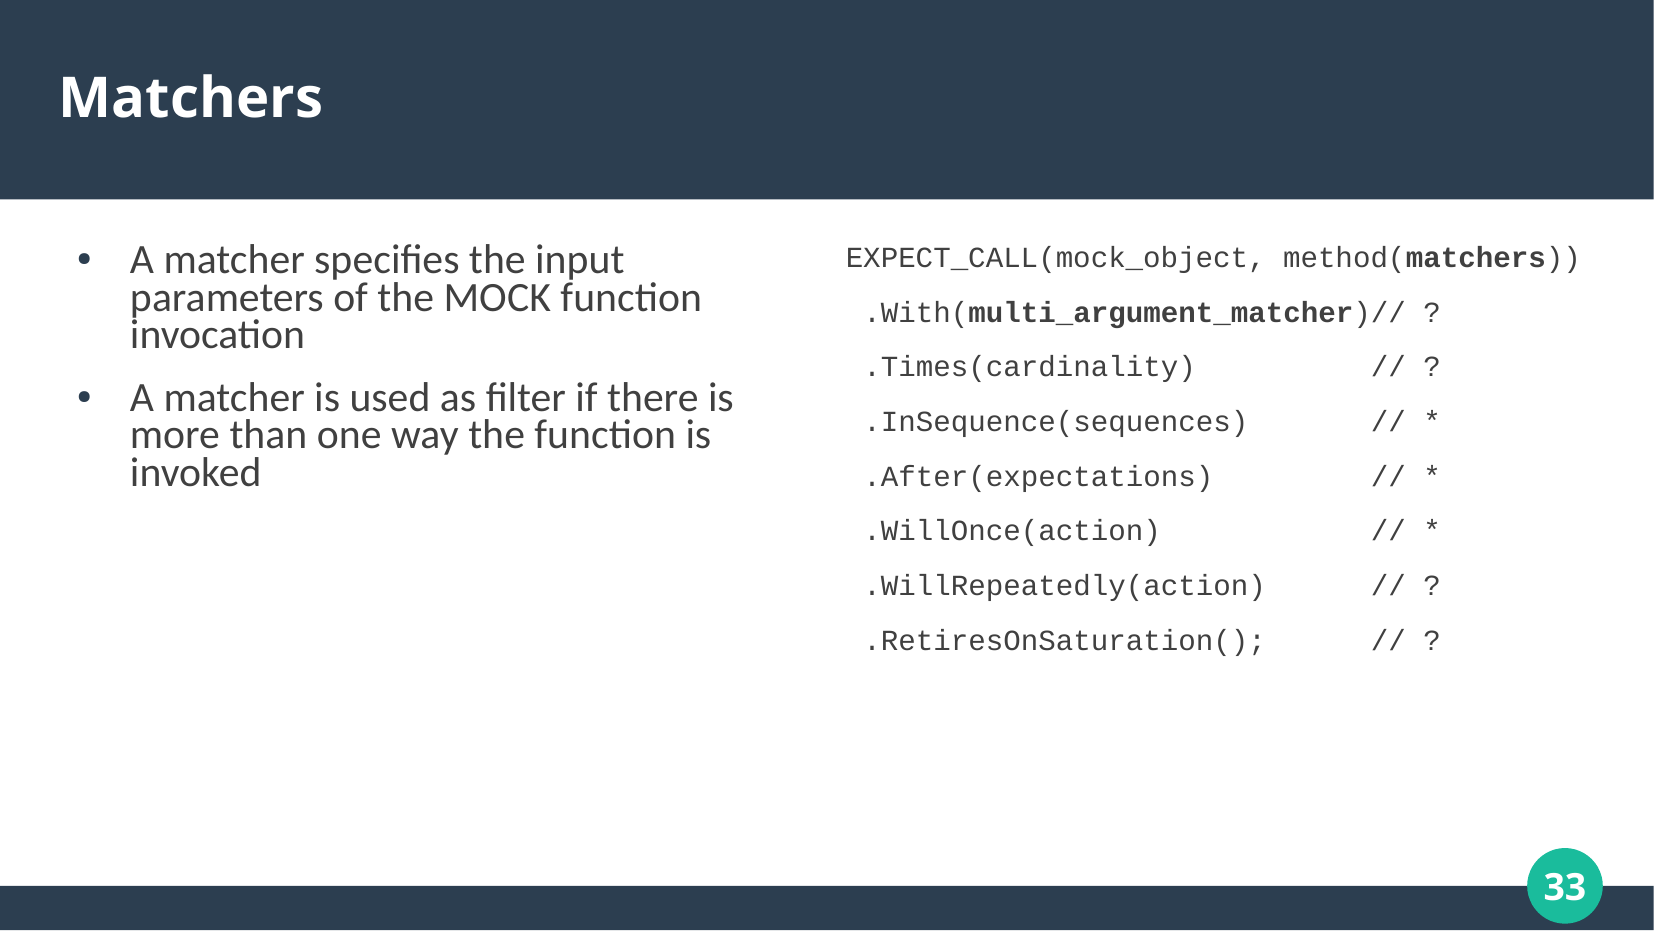

# Matchers
A matcher specifies the input parameters of the MOCK function invocation
A matcher is used as filter if there is more than one way the function is invoked
EXPECT_CALL(mock_object, method(matchers))
 .With(multi_argument_matcher)// ?
 .Times(cardinality) // ?
 .InSequence(sequences) // *
 .After(expectations) // *
 .WillOnce(action) // *
 .WillRepeatedly(action) // ?
 .RetiresOnSaturation(); // ?